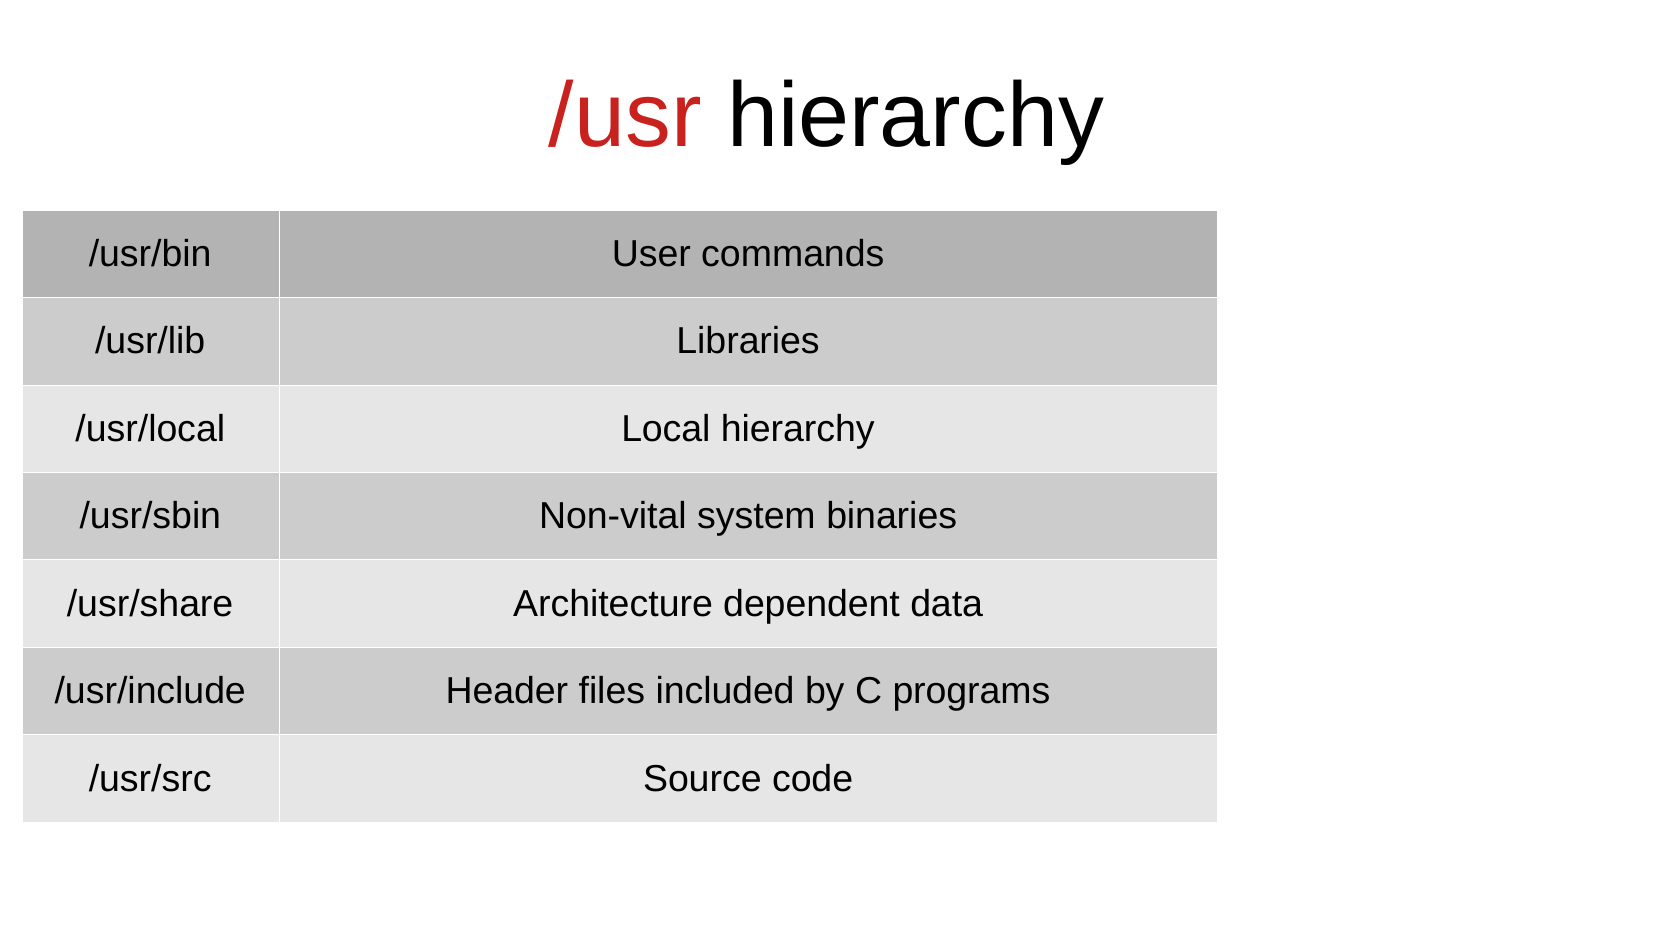

# /usr hierarchy
| /usr/bin | User commands |
| --- | --- |
| /usr/lib | Libraries |
| /usr/local | Local hierarchy |
| /usr/sbin | Non-vital system binaries |
| /usr/share | Architecture dependent data |
| /usr/include | Header files included by C programs |
| /usr/src | Source code |